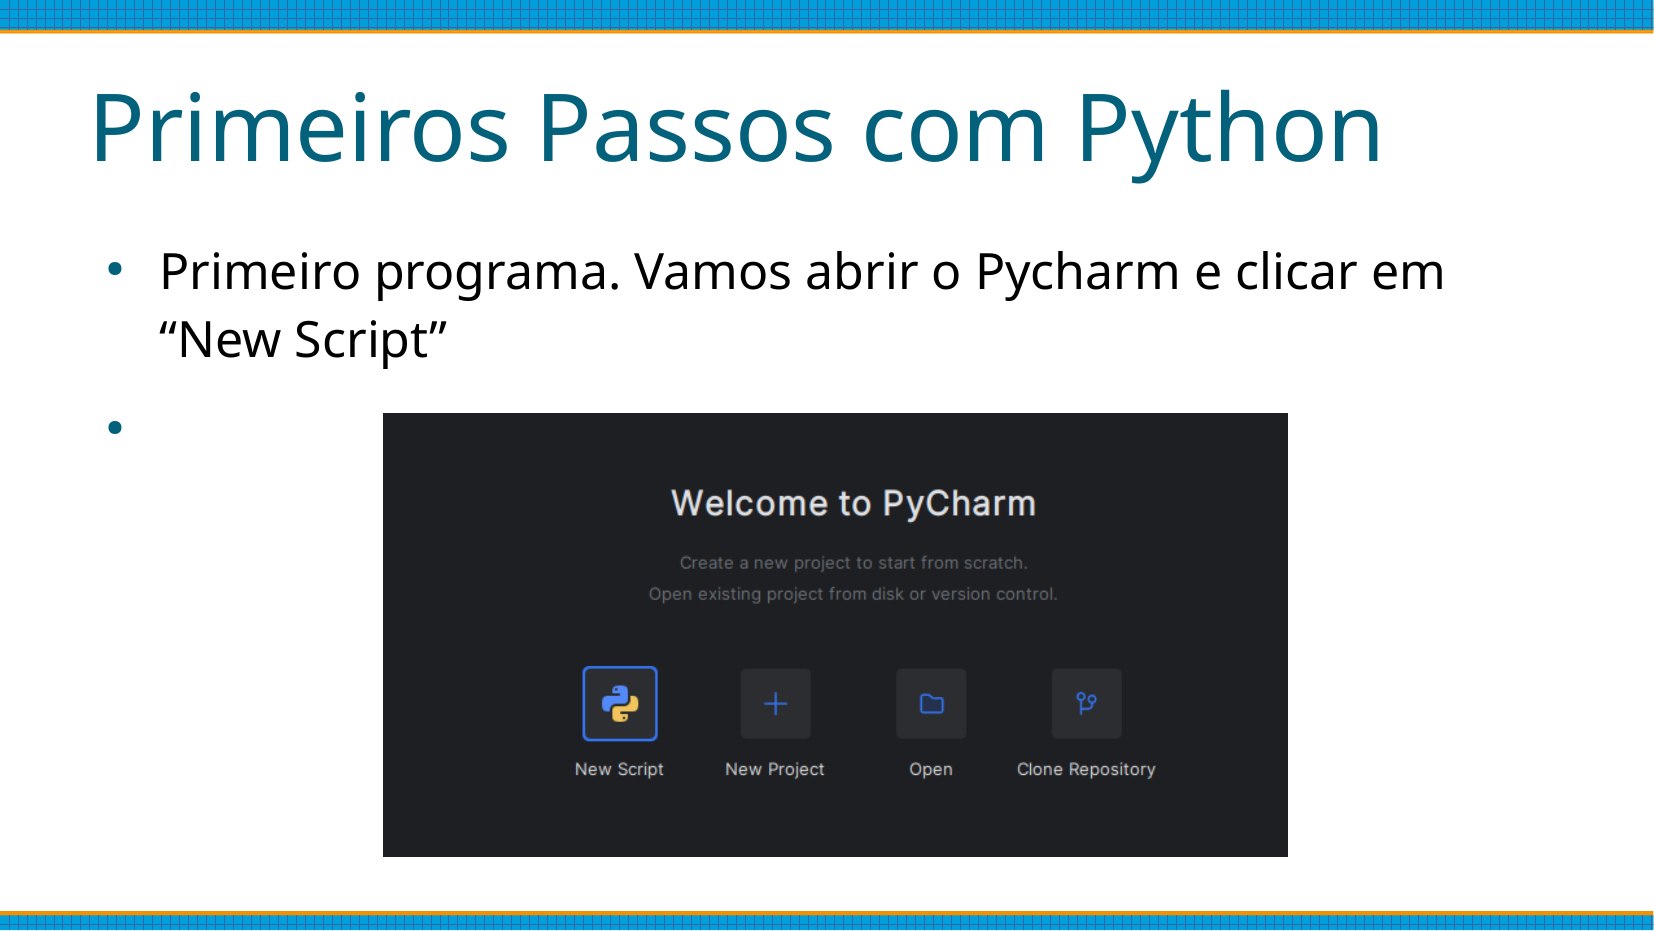

# Primeiros Passos com Python
Primeiro programa. Vamos abrir o Pycharm e clicar em “New Script”